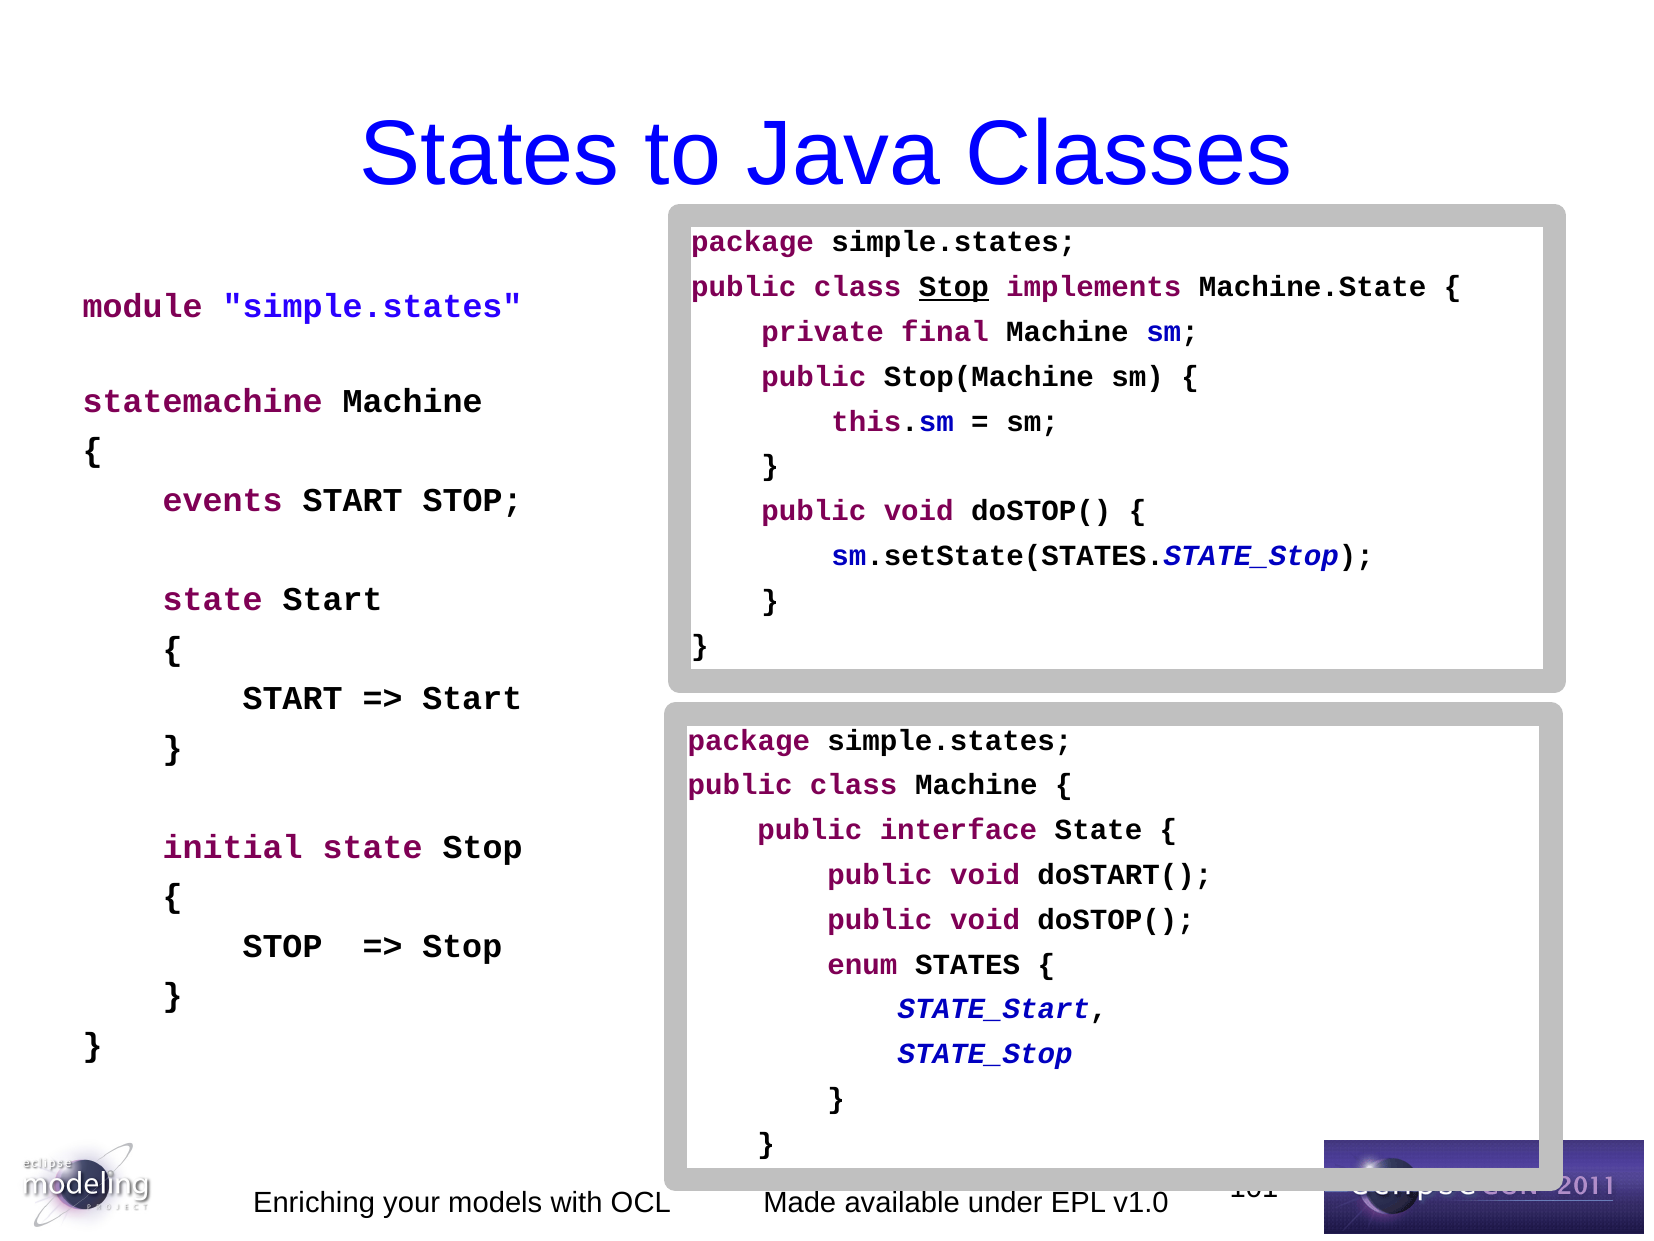

# States to Java Classes
package simple.states;
public class Stop implements Machine.State {
 private final Machine sm;
 public Stop(Machine sm) {
 this.sm = sm;
 }
 public void doSTOP() {
 sm.setState(STATES.STATE_Stop);
 }
}
module "simple.states"
statemachine Machine
{
 events START STOP;
 state Start
 {
 START => Start
 }
 initial state Stop
 {
 STOP => Stop
 }
}
package simple.states;
public class Machine {
 public interface State {
 public void doSTART();
 public void doSTOP();
 enum STATES {
 STATE_Start,
 STATE_Stop
 }
 }
101
Enriching your models with OCL